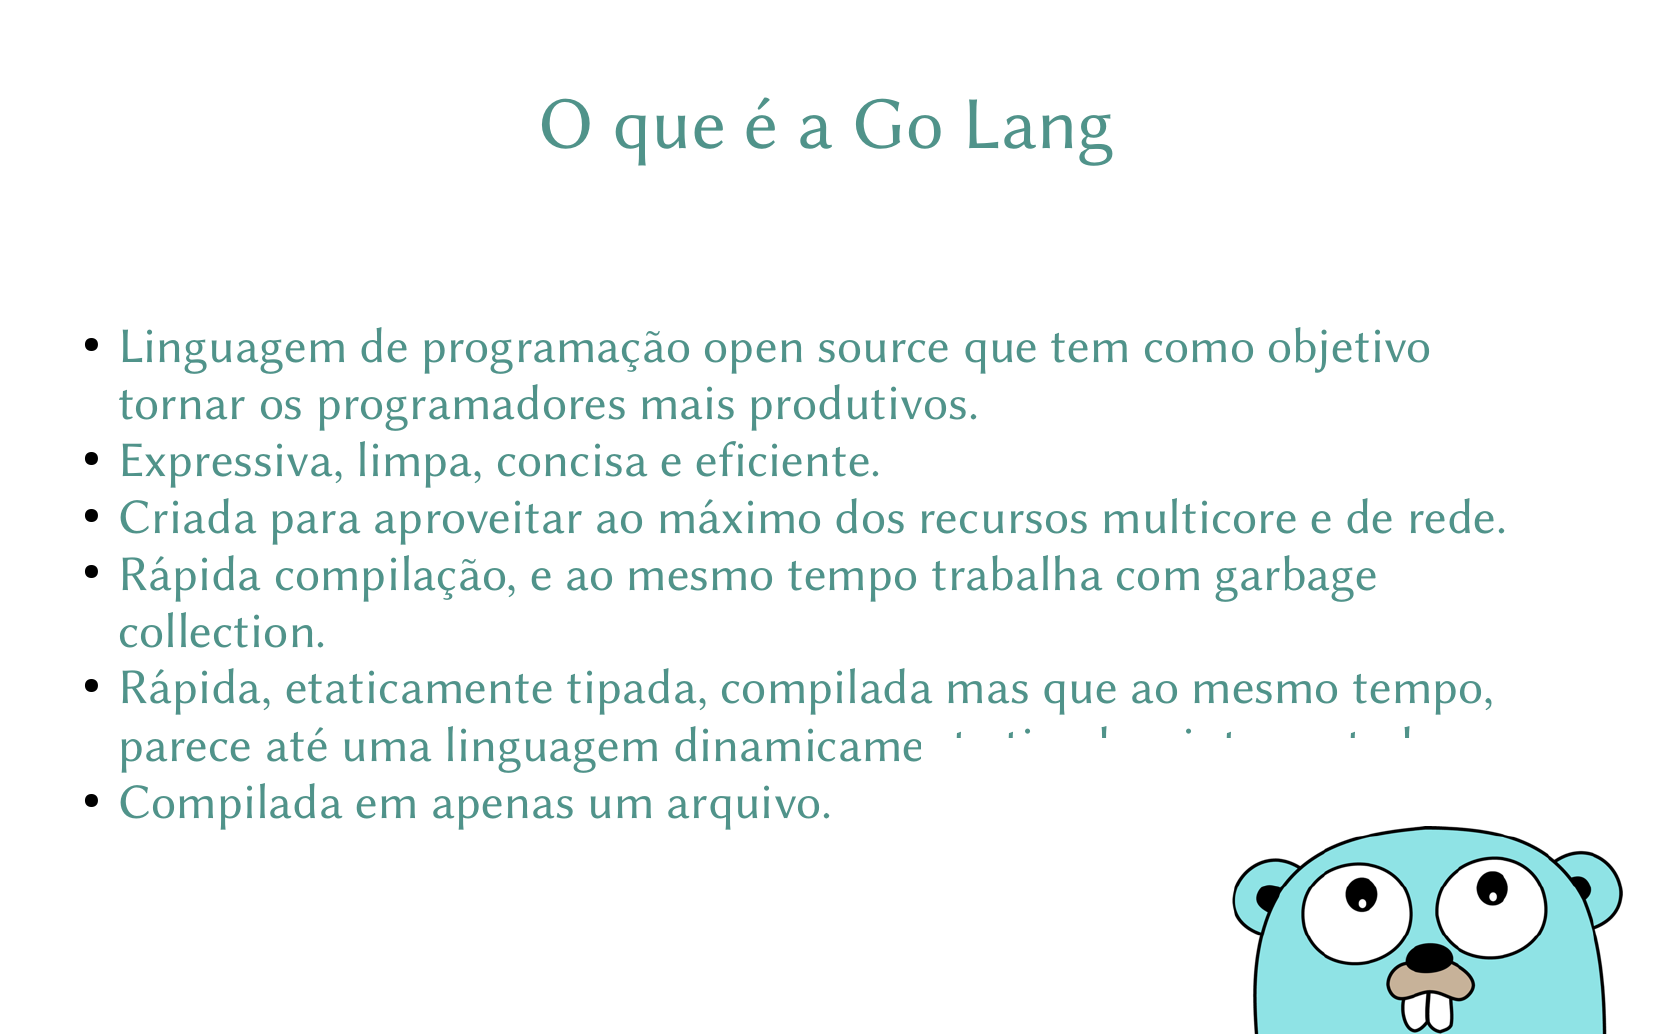

# O que é a Go Lang
Linguagem de programação open source que tem como objetivo tornar os programadores mais produtivos.
Expressiva, limpa, concisa e eficiente.
Criada para aproveitar ao máximo dos recursos multicore e de rede.
Rápida compilação, e ao mesmo tempo trabalha com garbage collection.
Rápida, etaticamente tipada, compilada mas que ao mesmo tempo, parece até uma linguagem dinamicamente tipada e interpretada.
Compilada em apenas um arquivo.